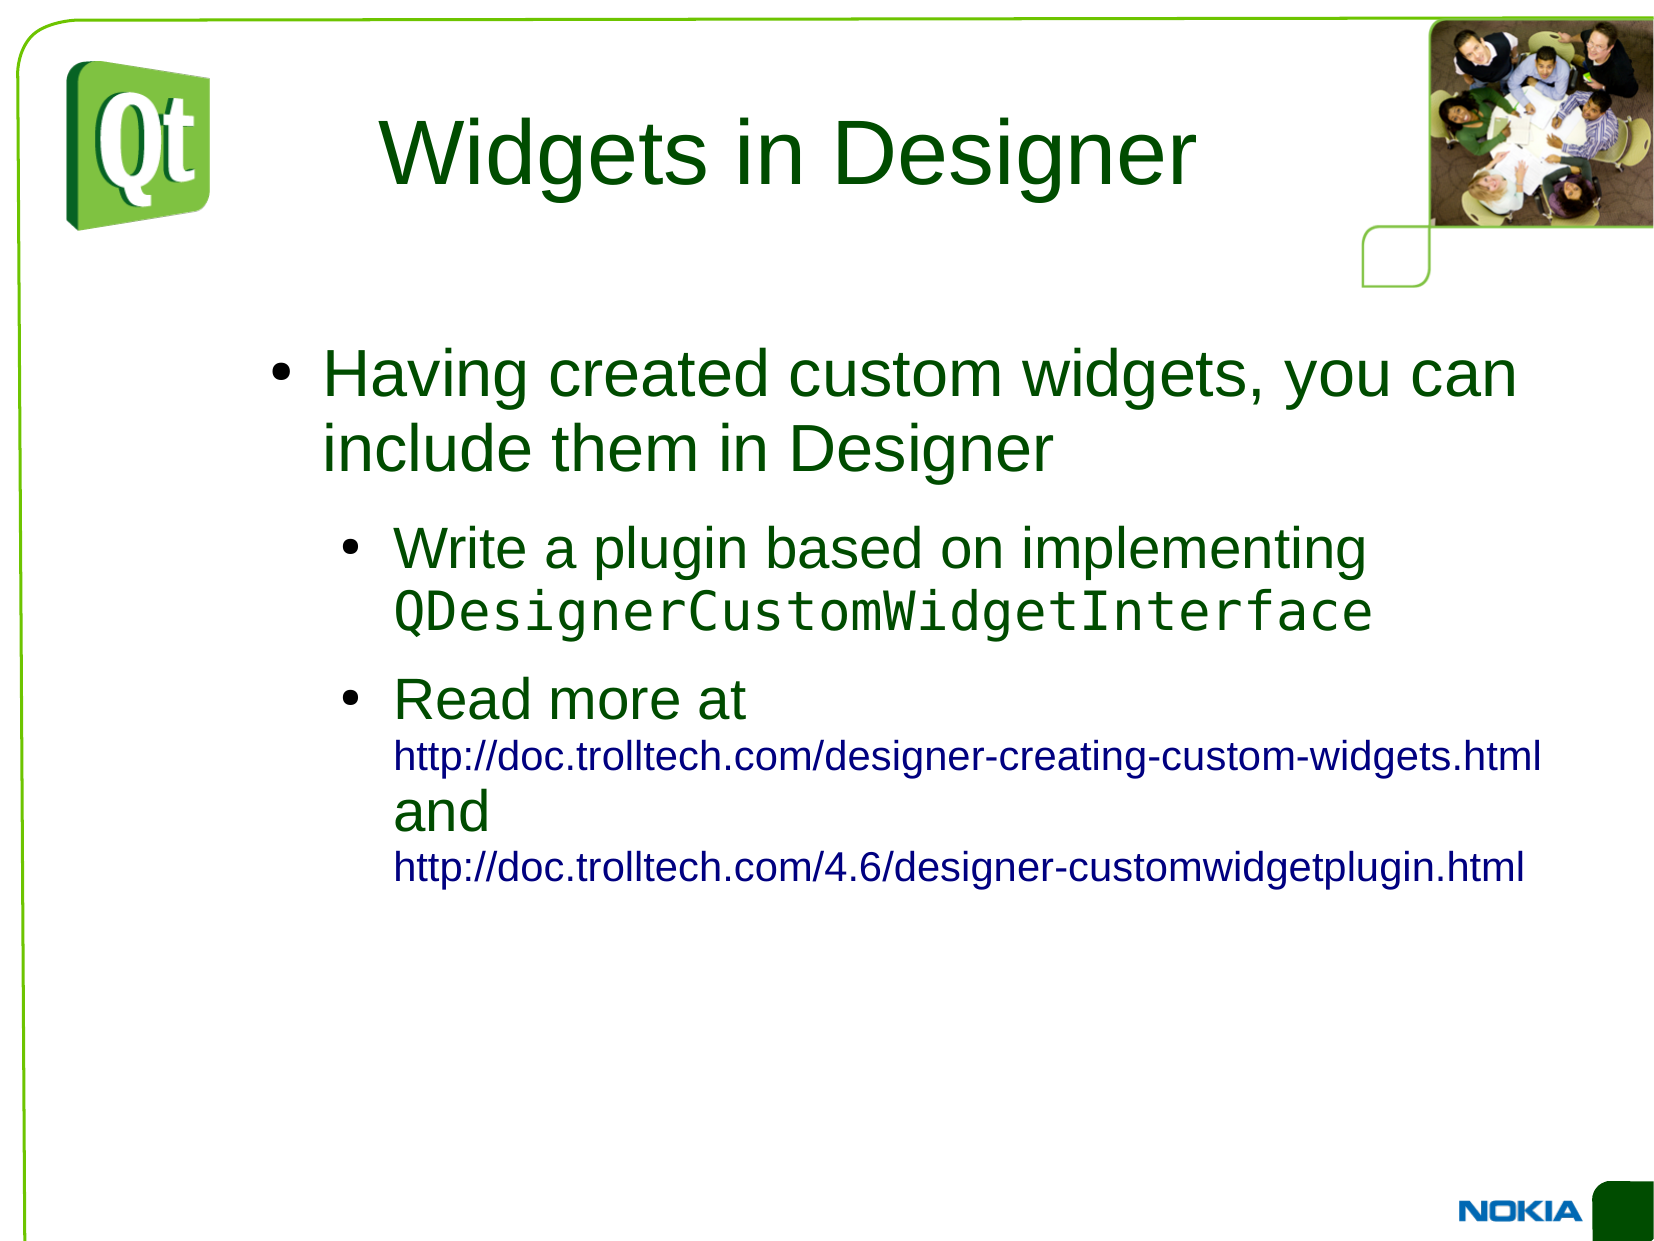

# Widgets in Designer
Having created custom widgets, you can include them in Designer
Write a plugin based on implementing QDesignerCustomWidgetInterface
Read more at
http://doc.trolltech.com/designer-creating-custom-widgets.html
and
http://doc.trolltech.com/4.6/designer-customwidgetplugin.html